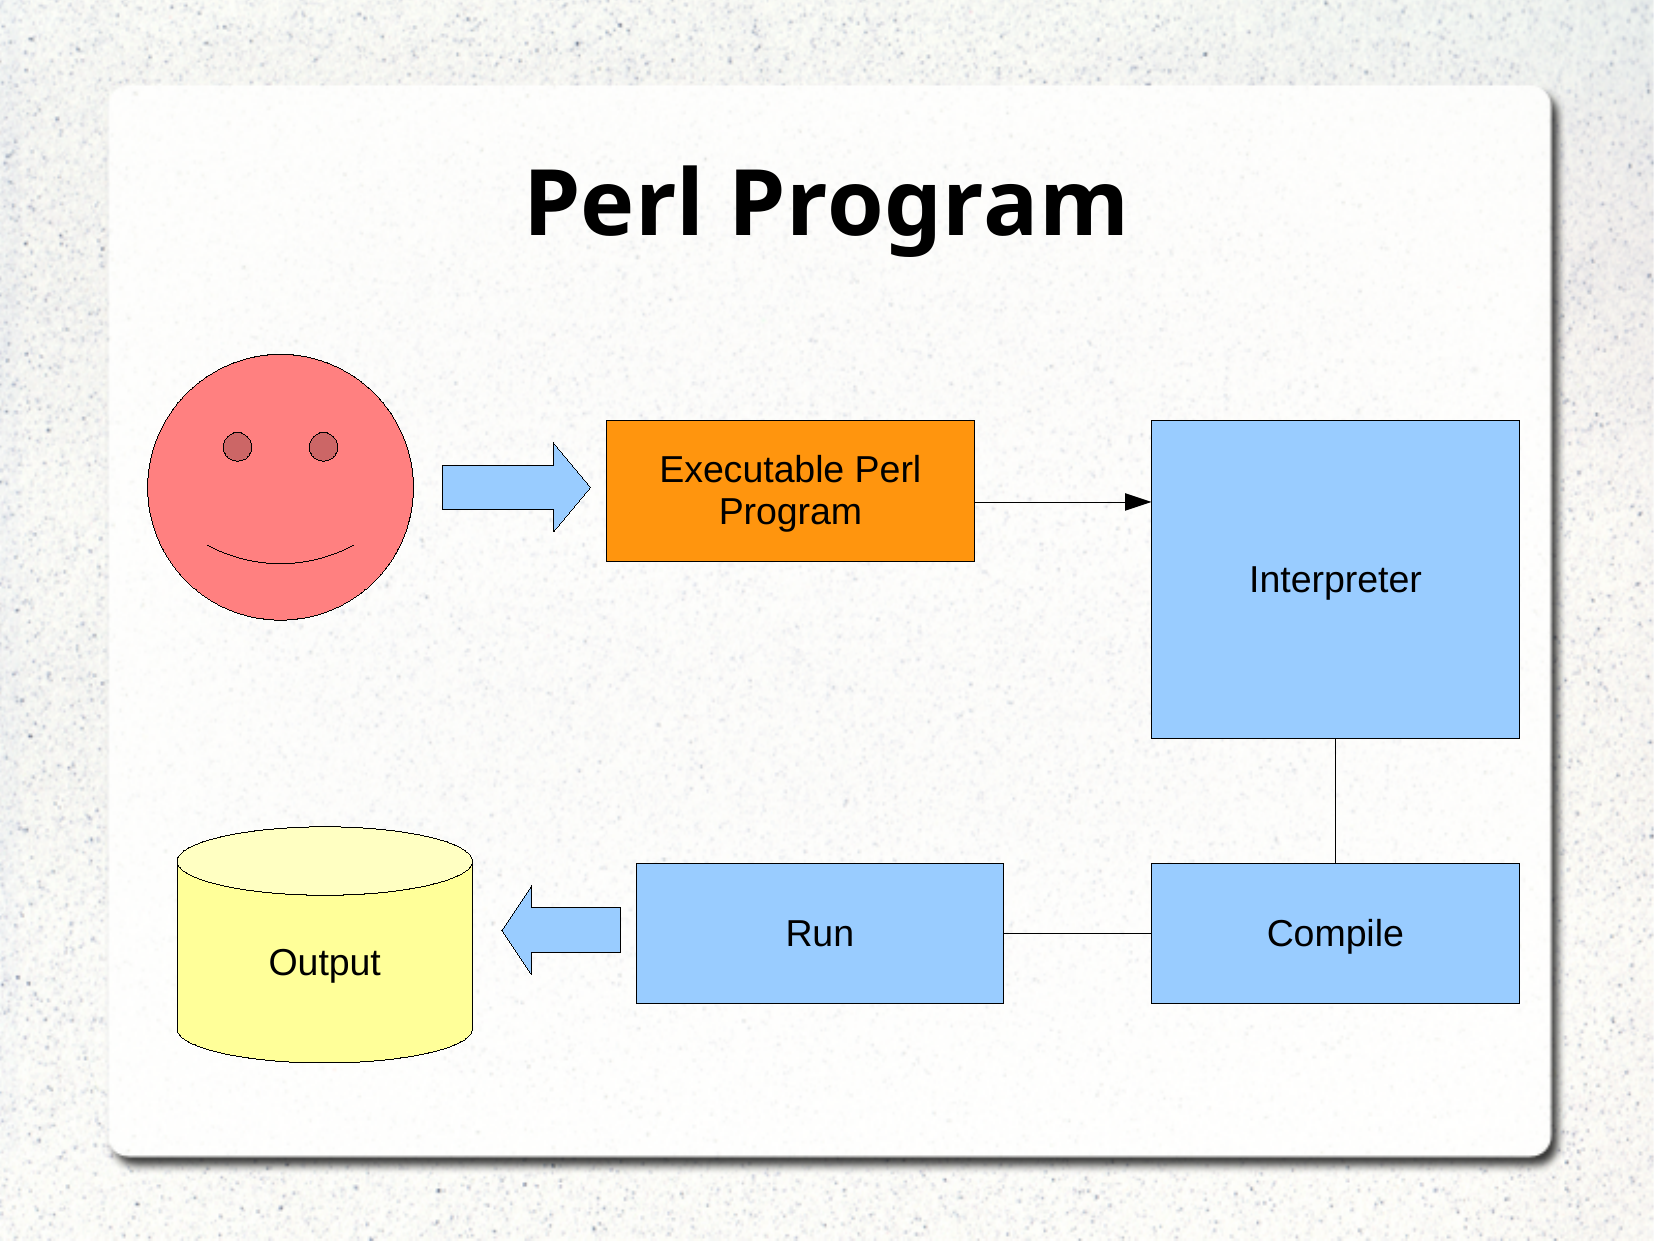

# Perl Program
Executable Perl Program
Interpreter
Output
Run
Compile